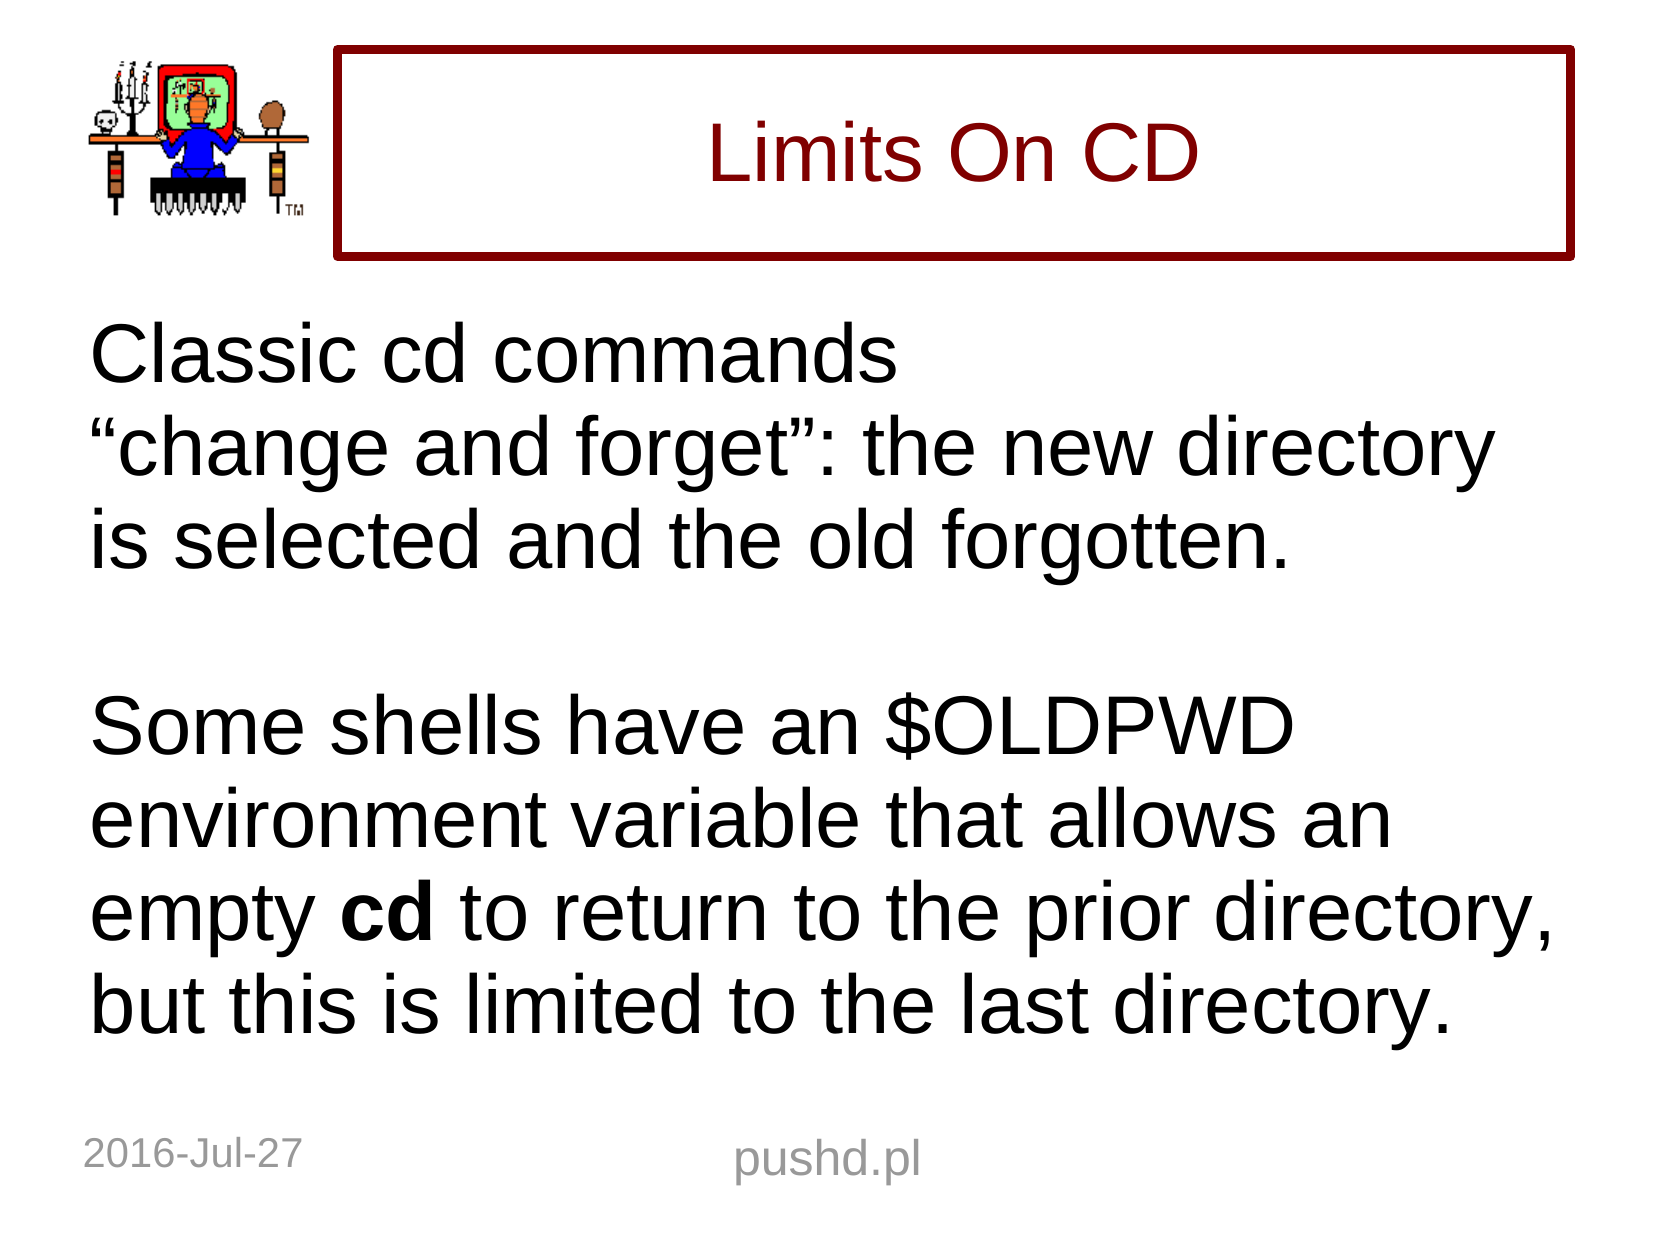

# Limits On CD
Classic cd commands
“change and forget”: the new directory is selected and the old forgotten.
Some shells have an $OLDPWD environment variable that allows an empty cd to return to the prior directory, but this is limited to the last directory.